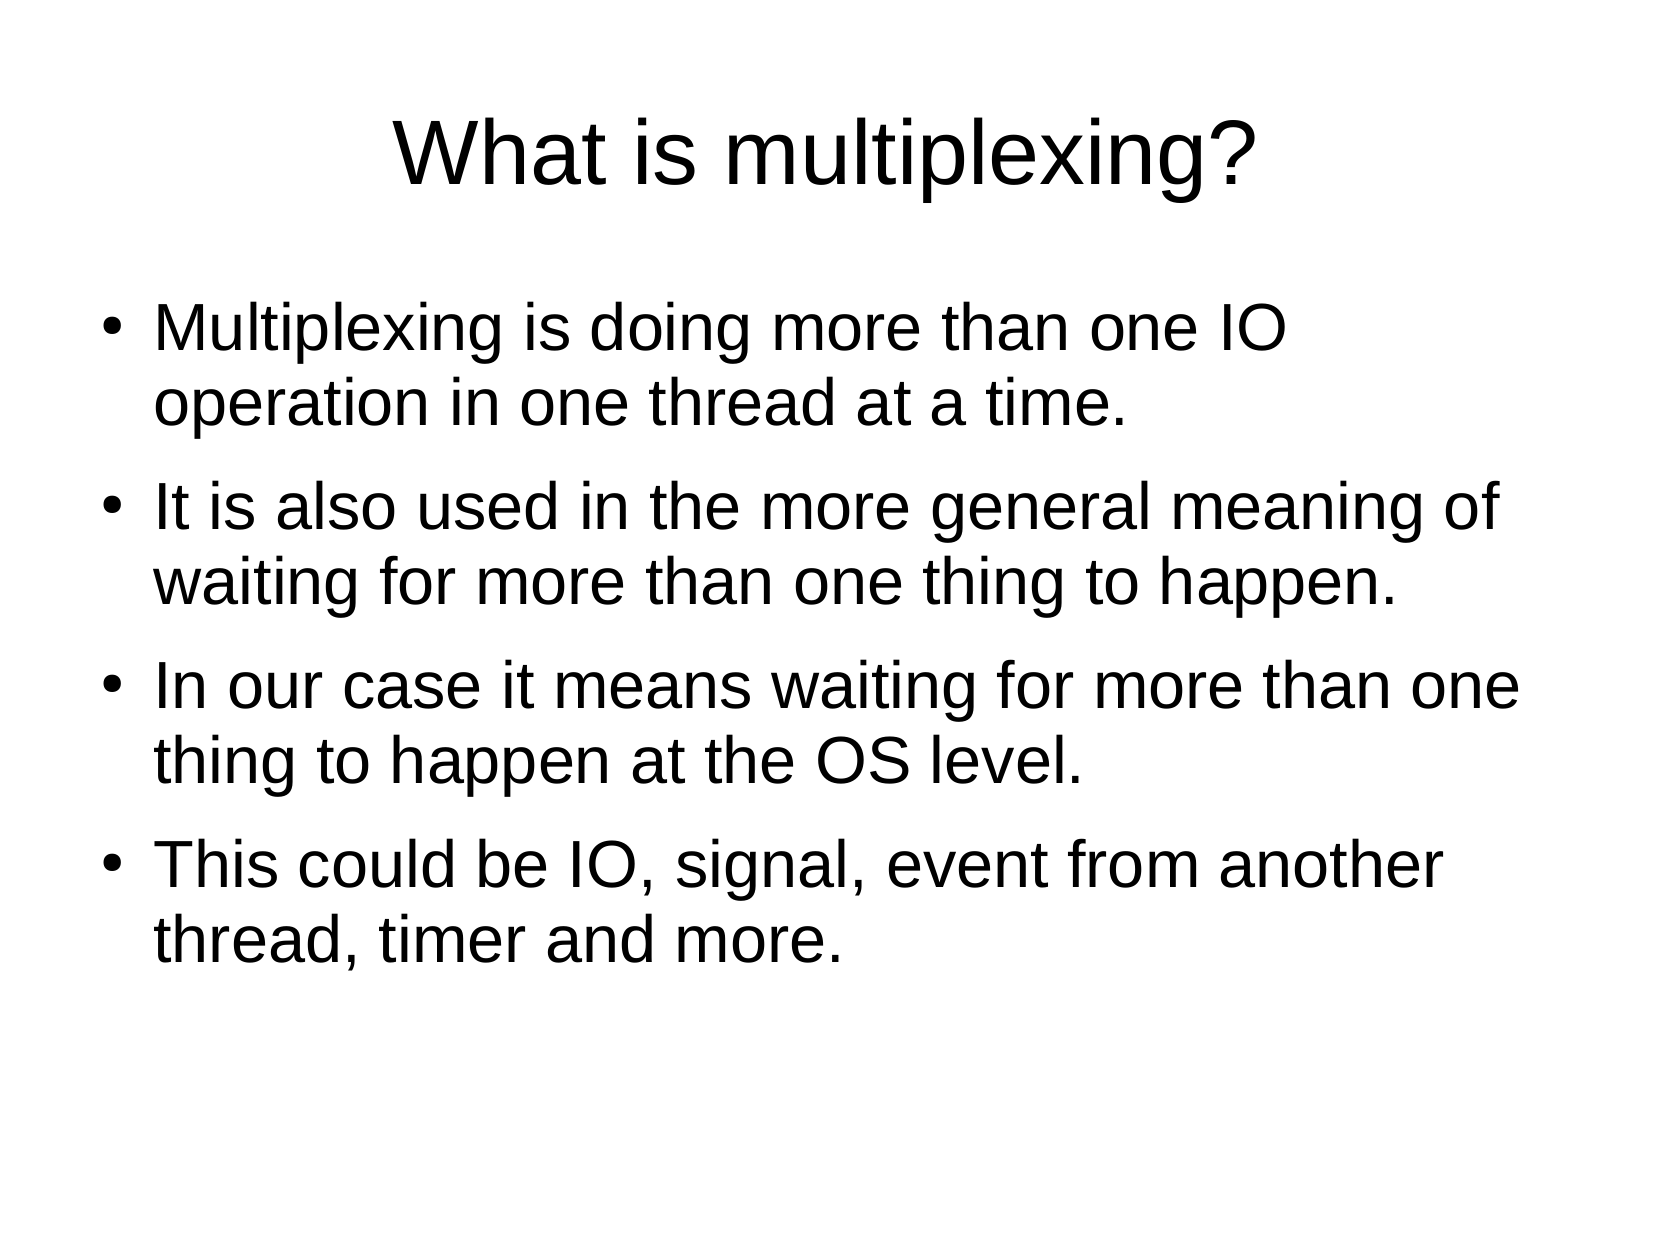

# What is multiplexing?
Multiplexing is doing more than one IO operation in one thread at a time.
It is also used in the more general meaning of waiting for more than one thing to happen.
In our case it means waiting for more than one thing to happen at the OS level.
This could be IO, signal, event from another thread, timer and more.